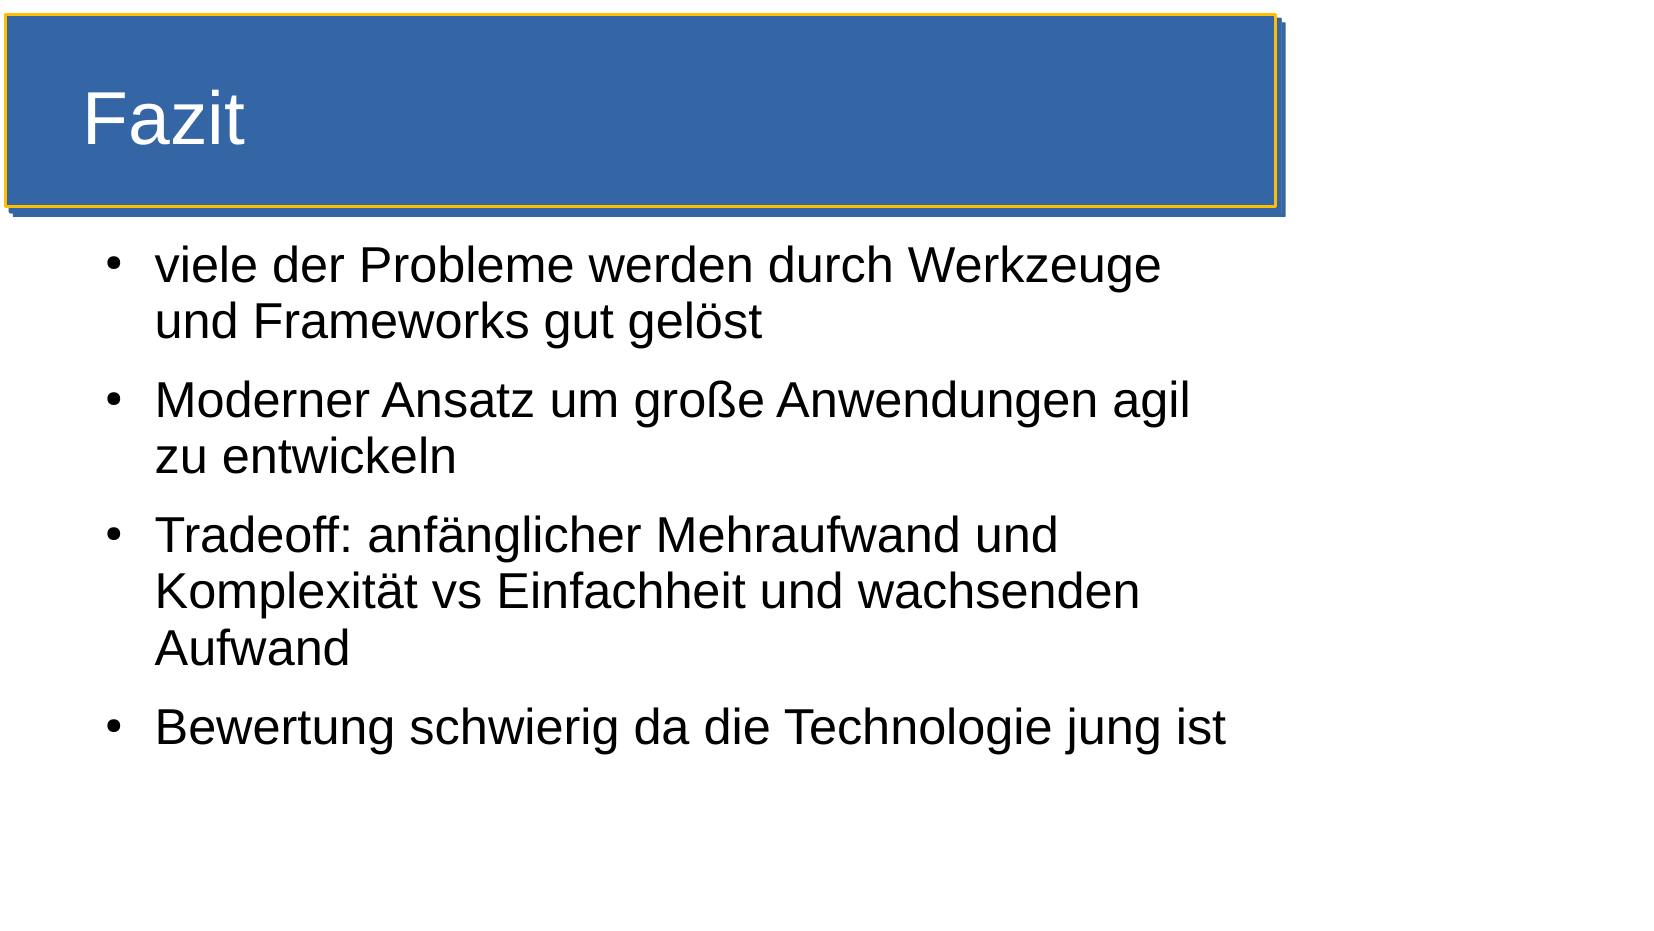

# Fazit
viele der Probleme werden durch Werkzeuge und Frameworks gut gelöst
Moderner Ansatz um große Anwendungen agil zu entwickeln
Tradeoff: anfänglicher Mehraufwand und Komplexität vs Einfachheit und wachsenden Aufwand
Bewertung schwierig da die Technologie jung ist